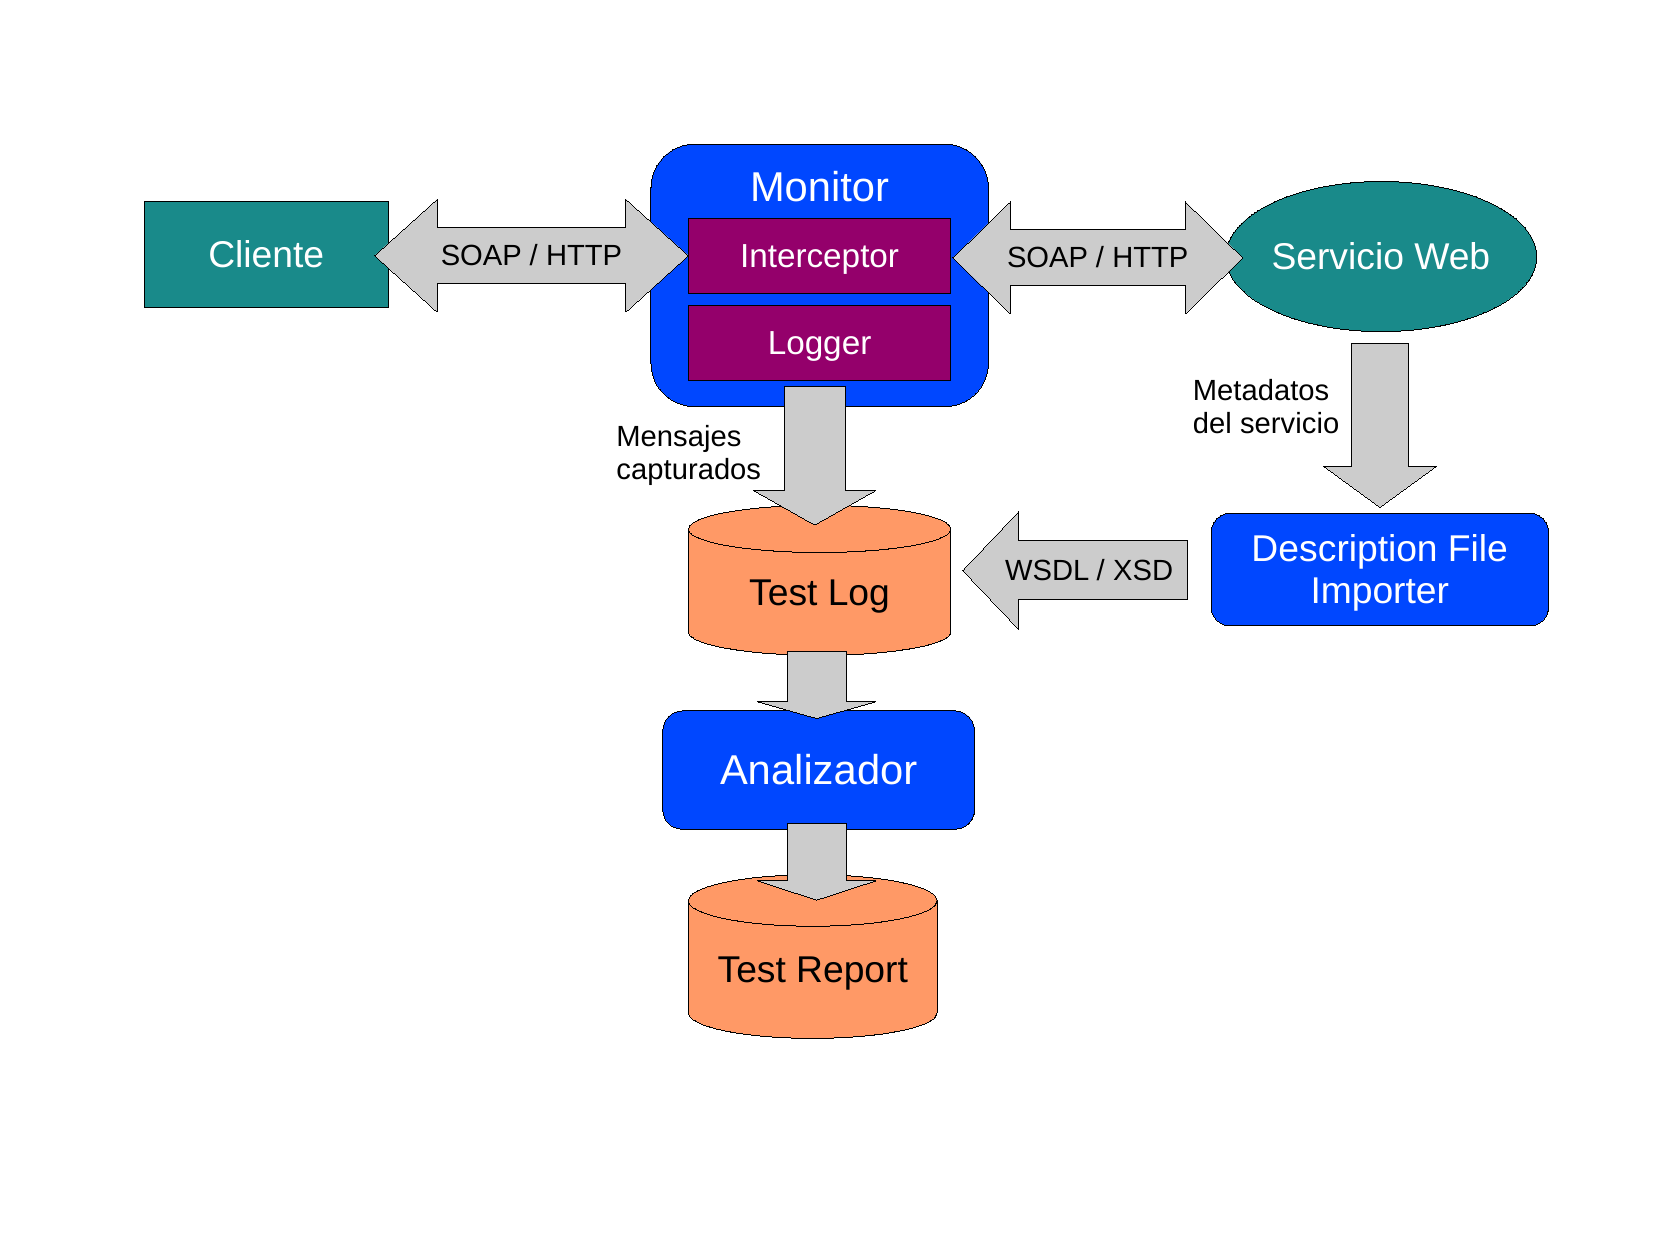

Monitor
Servicio Web
SOAP / HTTP
Cliente
SOAP / HTTP
Interceptor
Logger
Metadatos del servicio
Mensajes
capturados
Test Log
WSDL / XSD
Description File
Importer
Analizador
Test Report